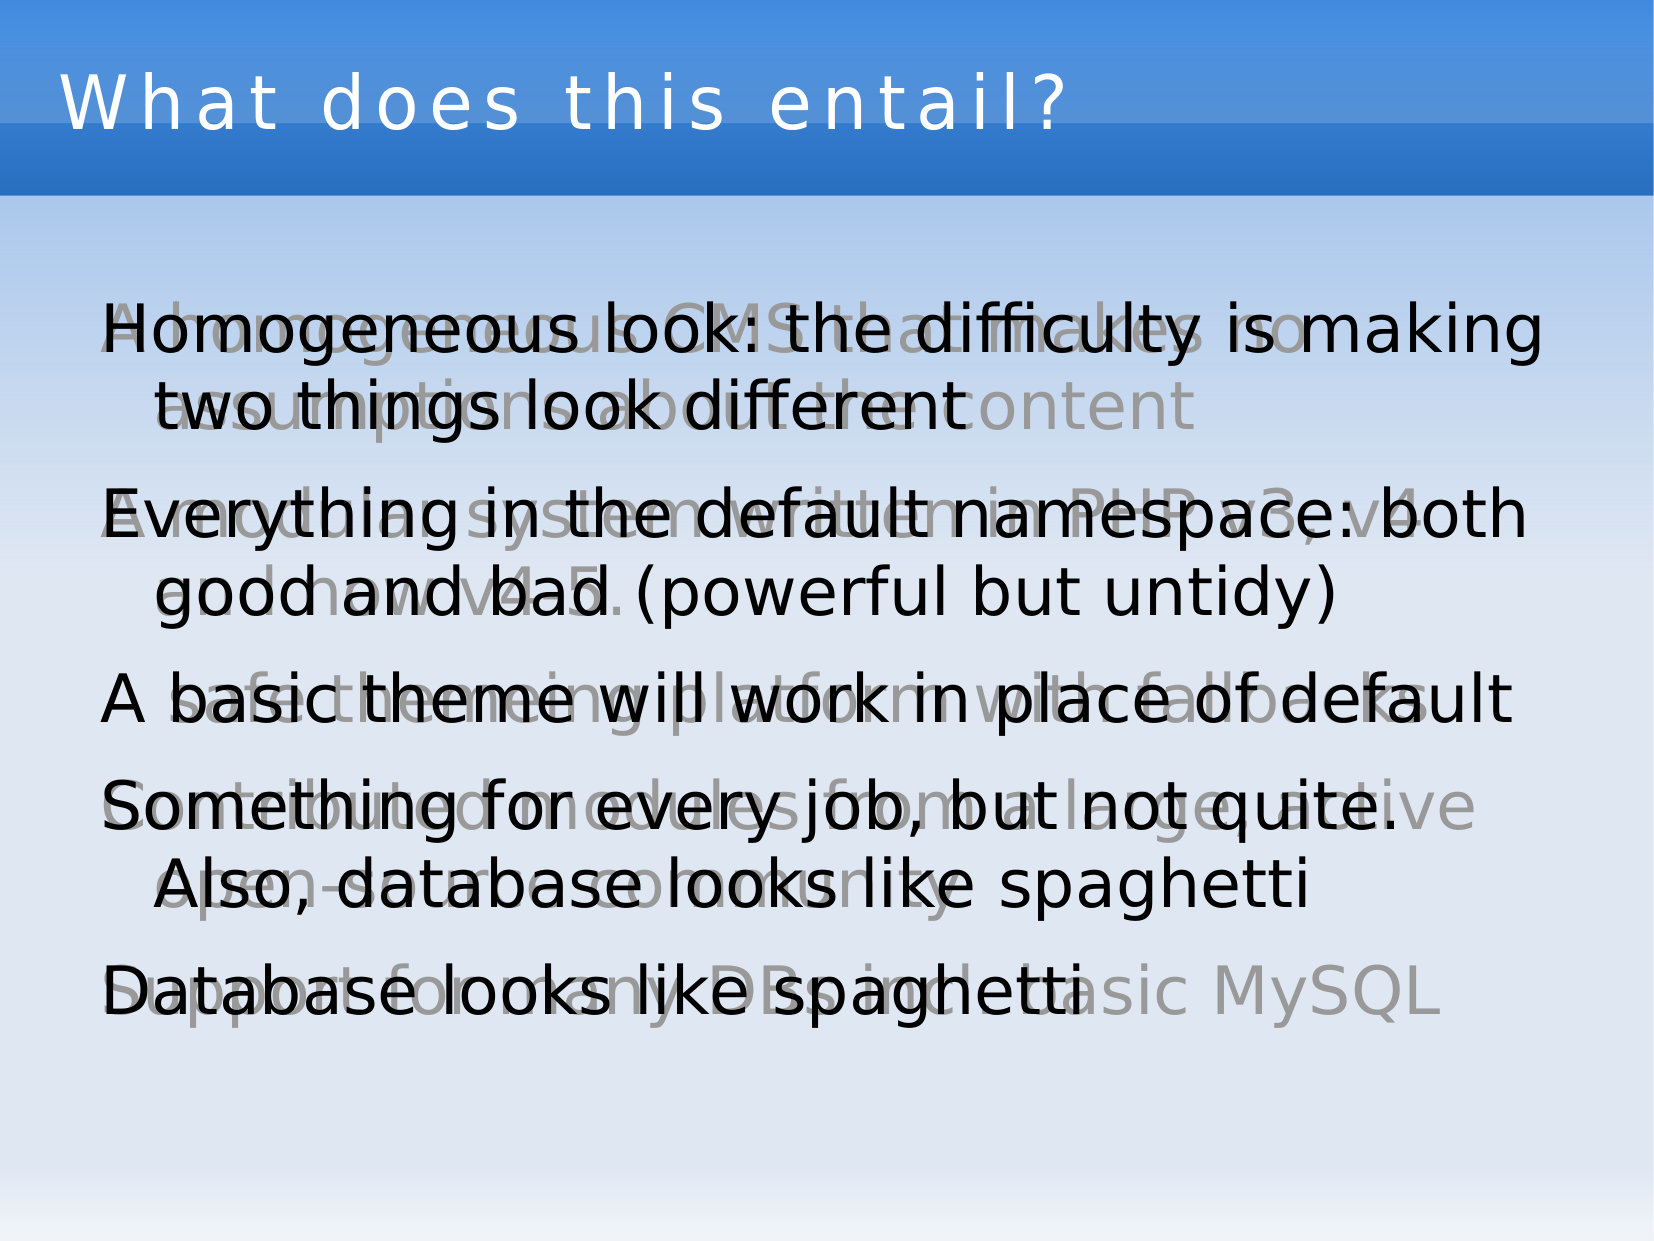

What does this entail?
Homogeneous look: the difficulty is making two things look different
Everything in the default namespace: both good and bad (powerful but untidy)
A basic theme will work in place of default
Something for every job, but not quite. Also, database looks like spaghetti
Database looks like spaghetti
# A homogeneous CMS that makes no assumptions about the content
A modular system written in PHP v3, v4 and now v4-5.
A safe themeing platform with fallbacks
Contributed modules from a large, active open-source community
Support for many DBs incl. basic MySQL